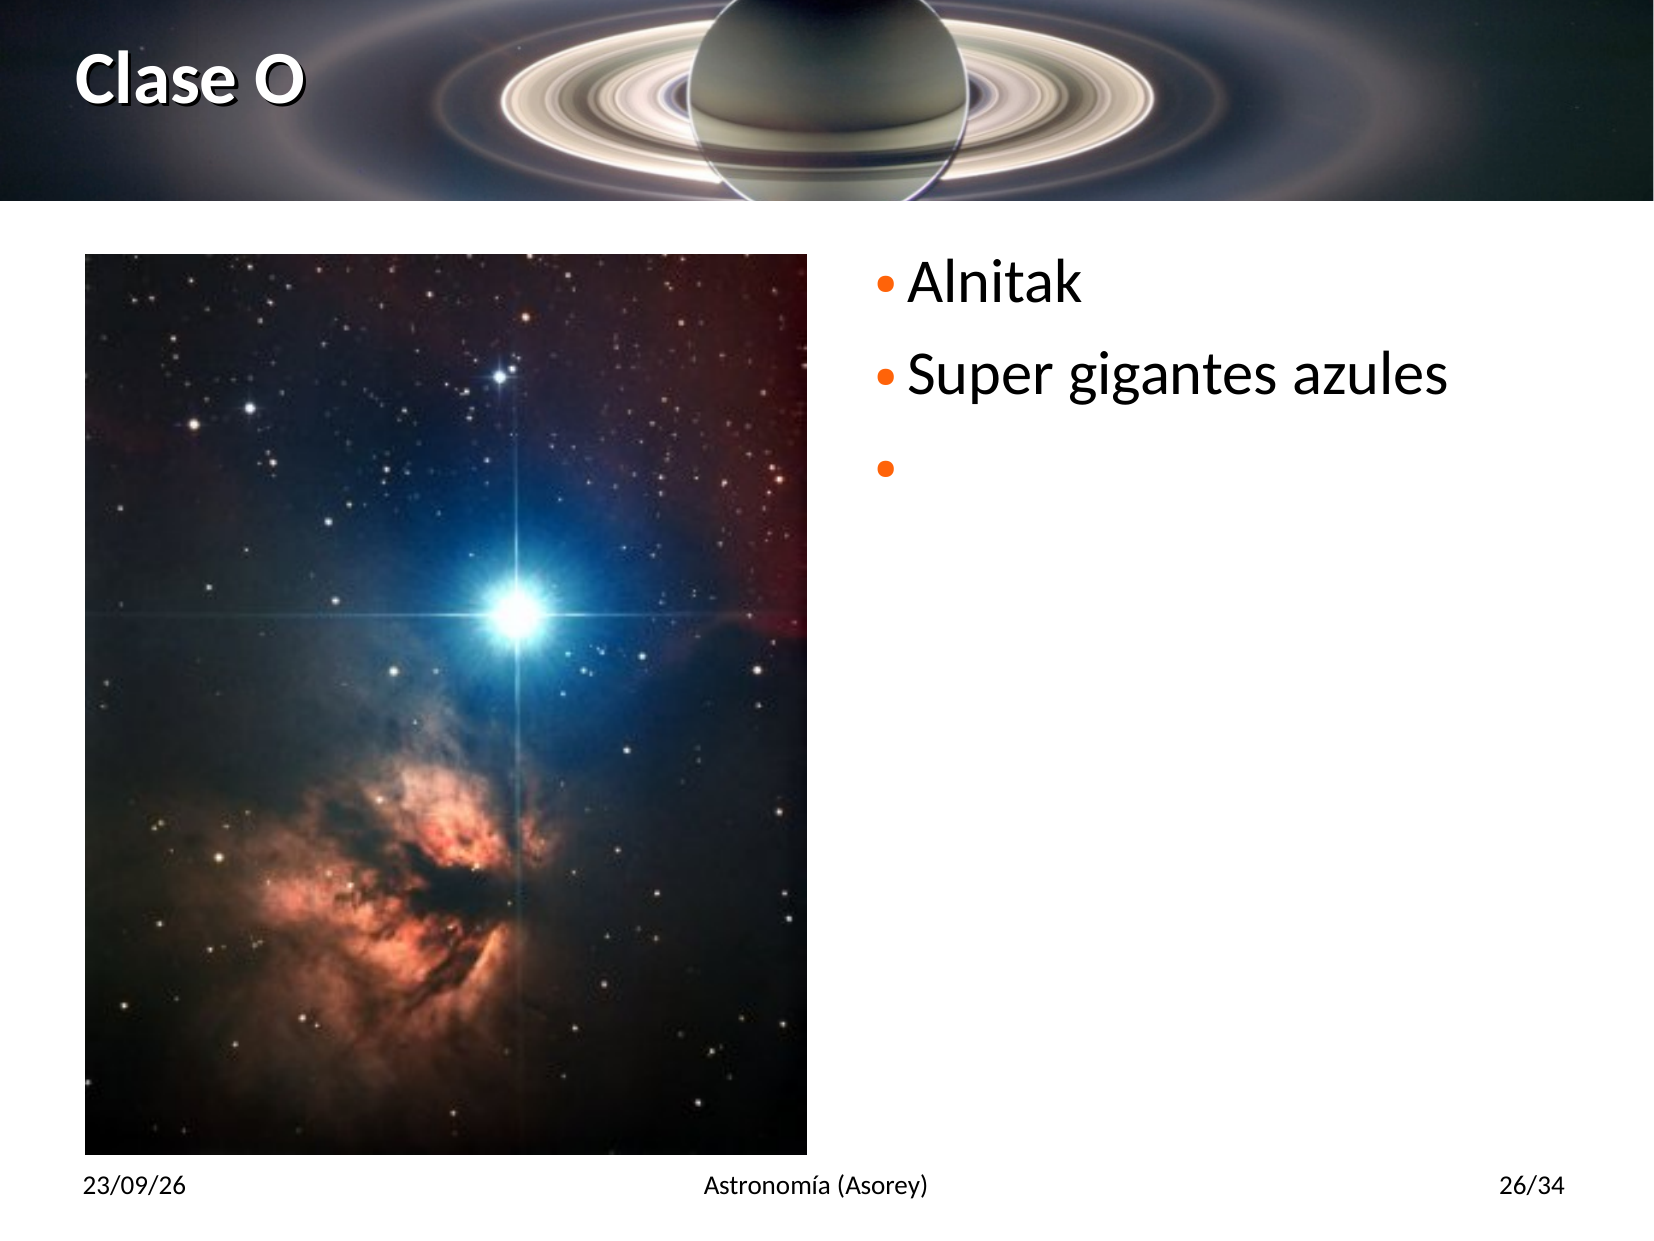

# Clase O
Alnitak
Super gigantes azules
Astronomía (Asorey)
26